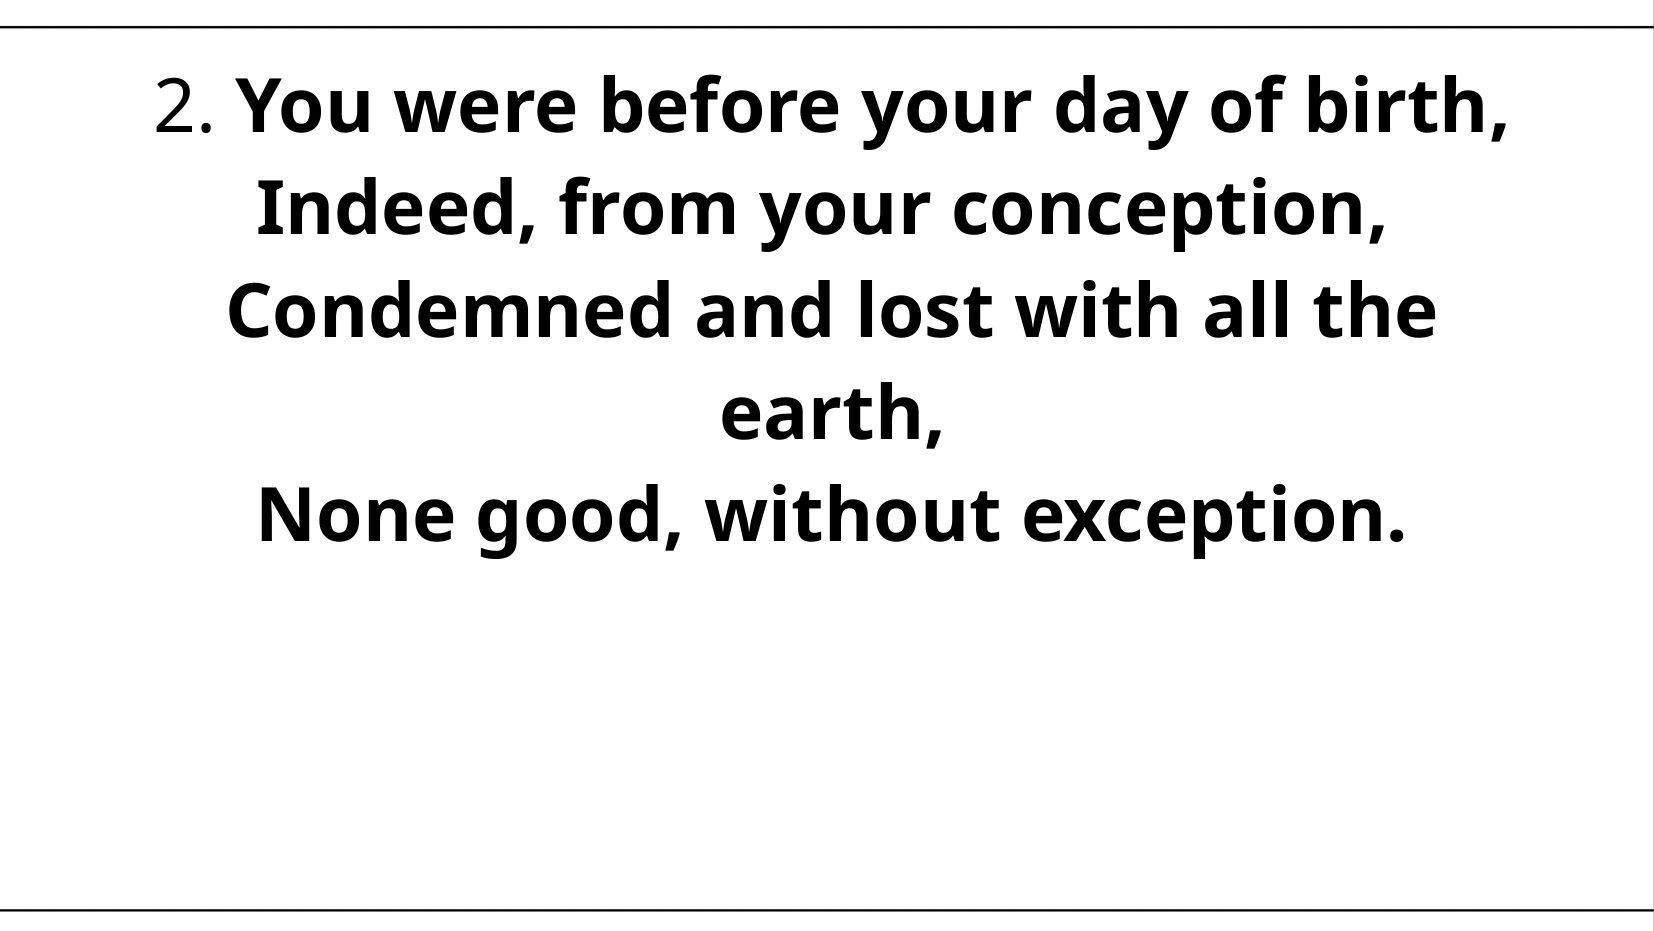

2. You were before your day of birth,
Indeed, from your conception,
Condemned and lost with all the earth,
None good, without exception.